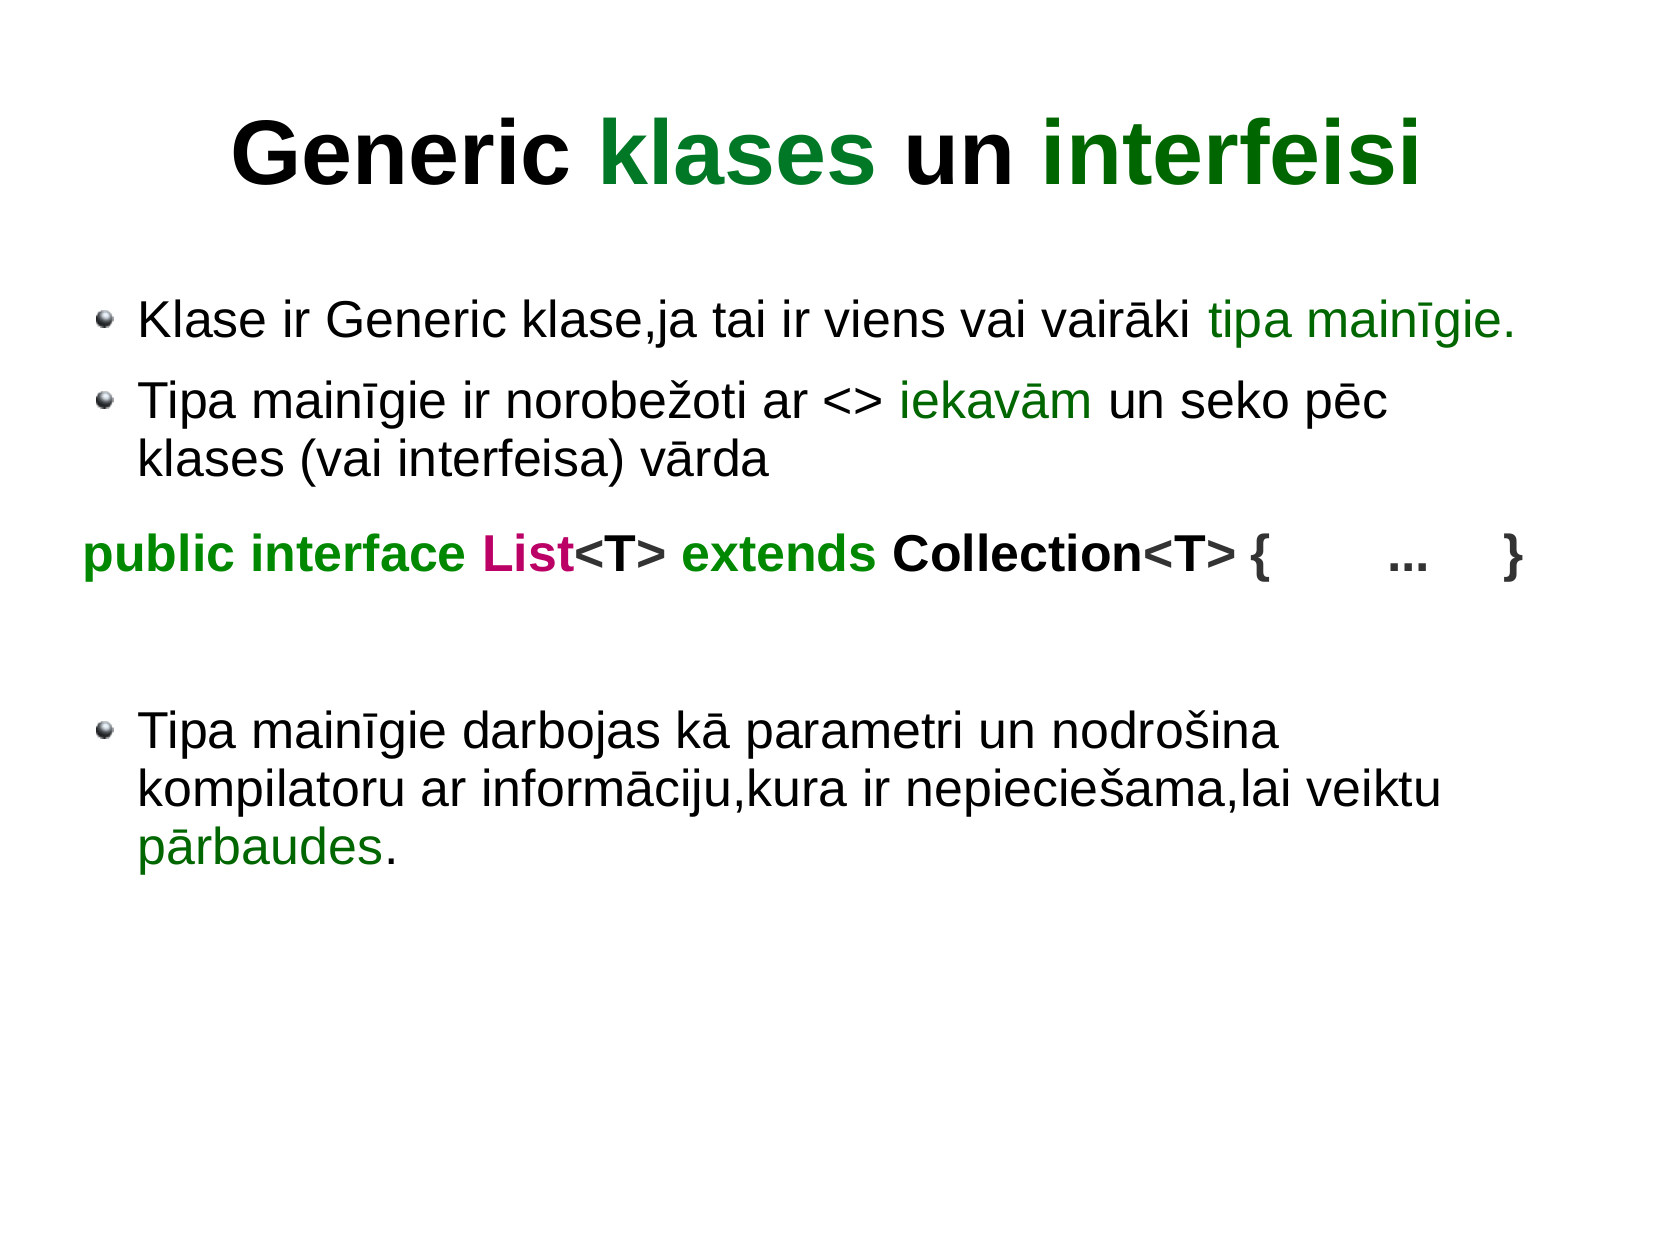

# Generic klases un interfeisi
Klase ir Generic klase,ja tai ir viens vai vairāki tipa mainīgie.
Tipa mainīgie ir norobežoti ar <> iekavām un seko pēc klases (vai interfeisa) vārda
public interface List<T> extends Collection<T> { ... }
Tipa mainīgie darbojas kā parametri un nodrošina kompilatoru ar informāciju,kura ir nepieciešama,lai veiktu pārbaudes.